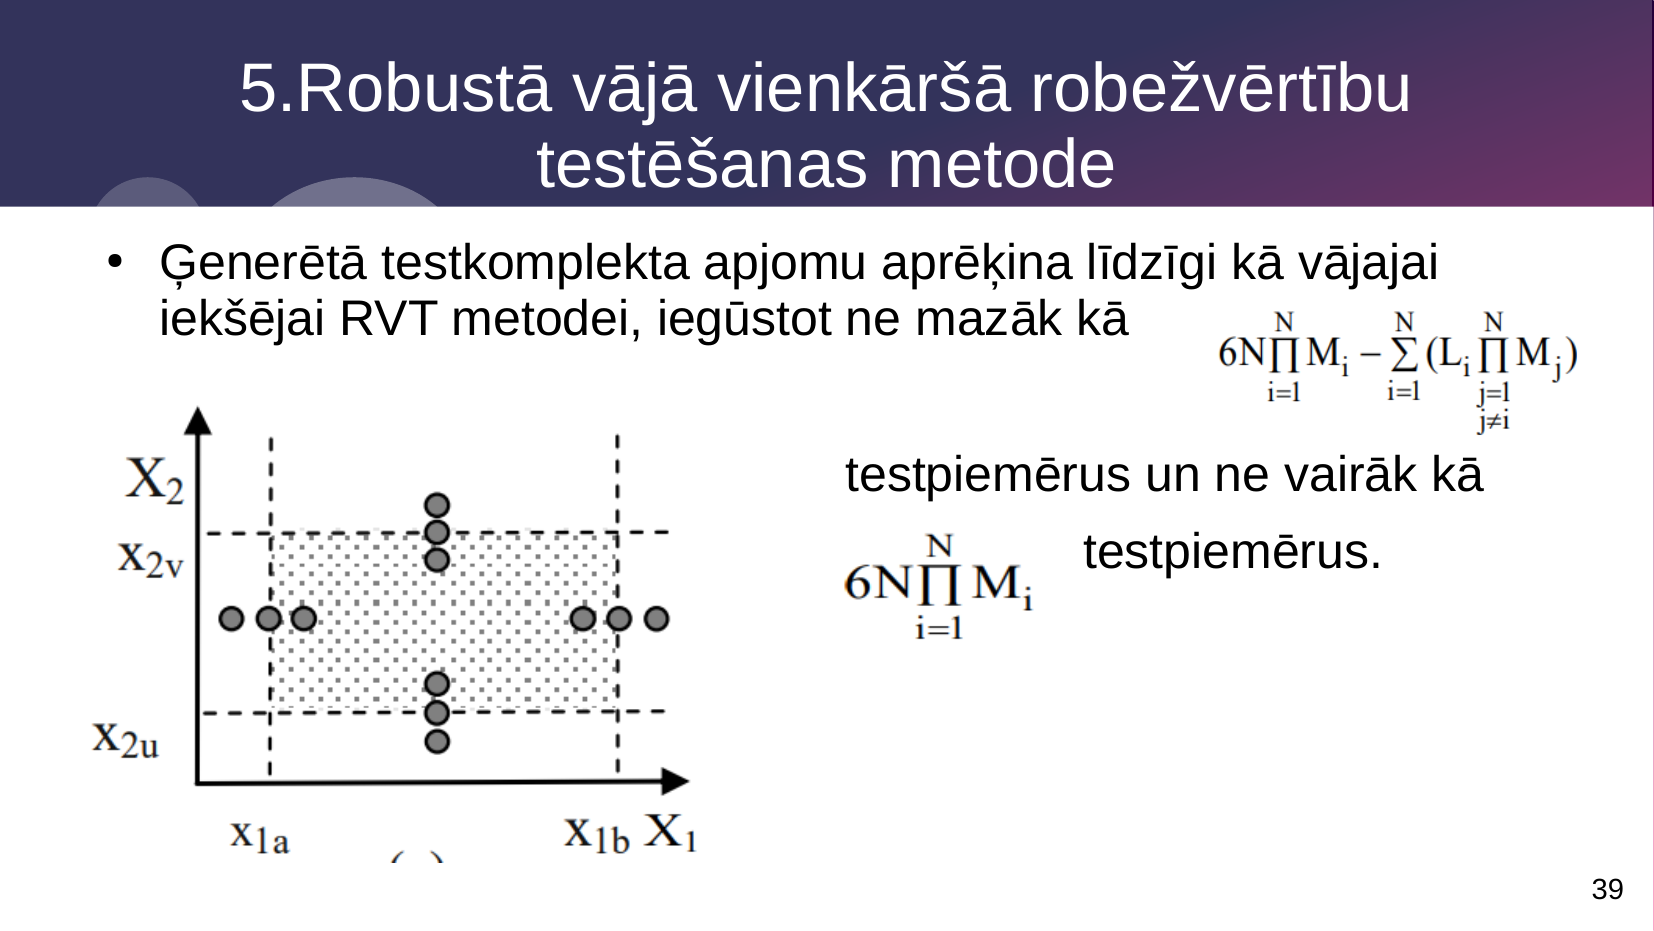

# 5.Robustā vājā vienkāršā robežvērtību testēšanas metode
Ģenerētā testkomplekta apjomu aprēķina līdzīgi kā vājajai iekšējai RVT metodei, iegūstot ne mazāk kā
 testpiemērus un ne vairāk kā
 testpiemērus.